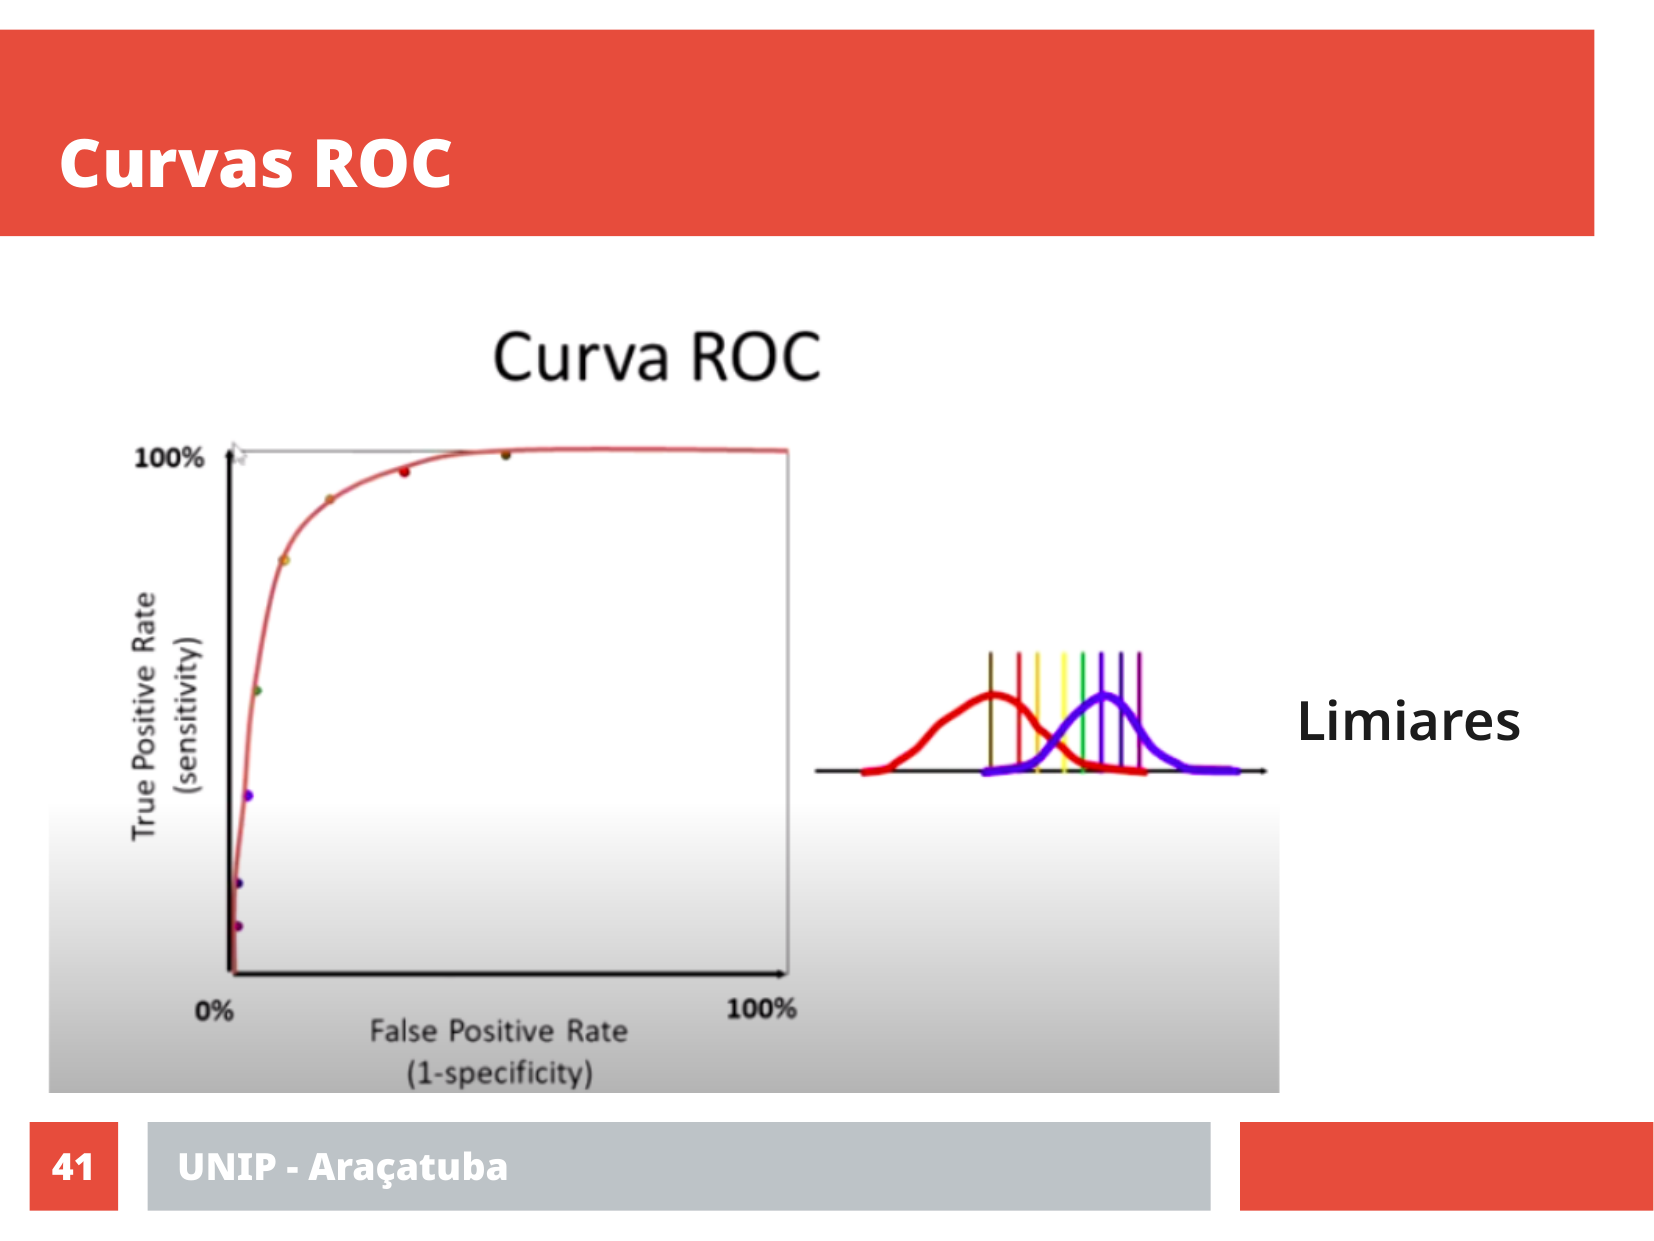

# Curvas ROC
Limiares
41
UNIP - Araçatuba